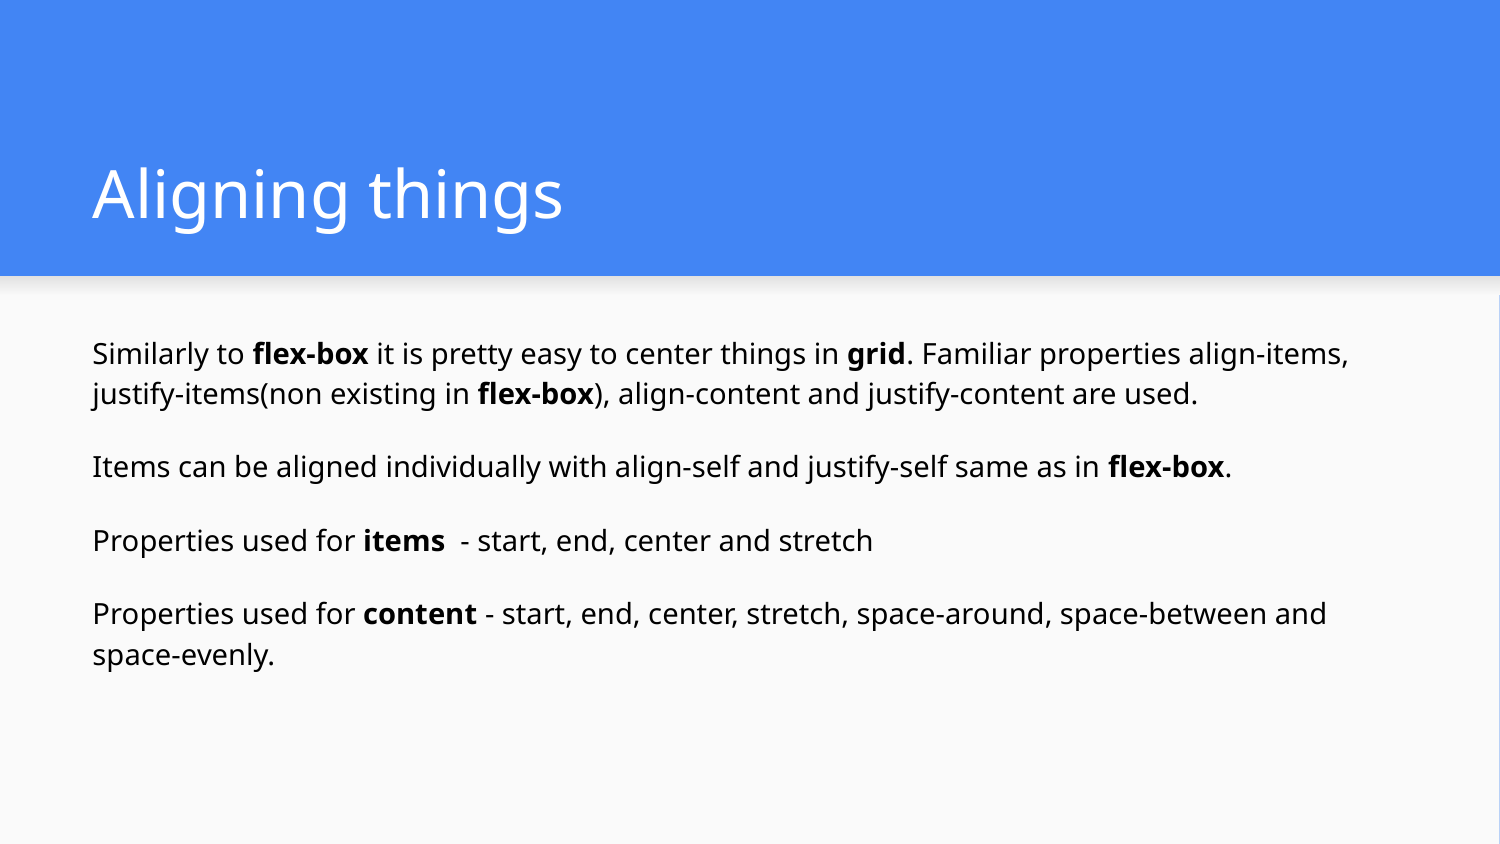

Aligning things
# Similarly to flex-box it is pretty easy to center things in grid. Familiar properties align-items, justify-items(non existing in flex-box), align-content and justify-content are used.
Items can be aligned individually with align-self and justify-self same as in flex-box.
Properties used for items - start, end, center and stretch
Properties used for content - start, end, center, stretch, space-around, space-between and space-evenly.